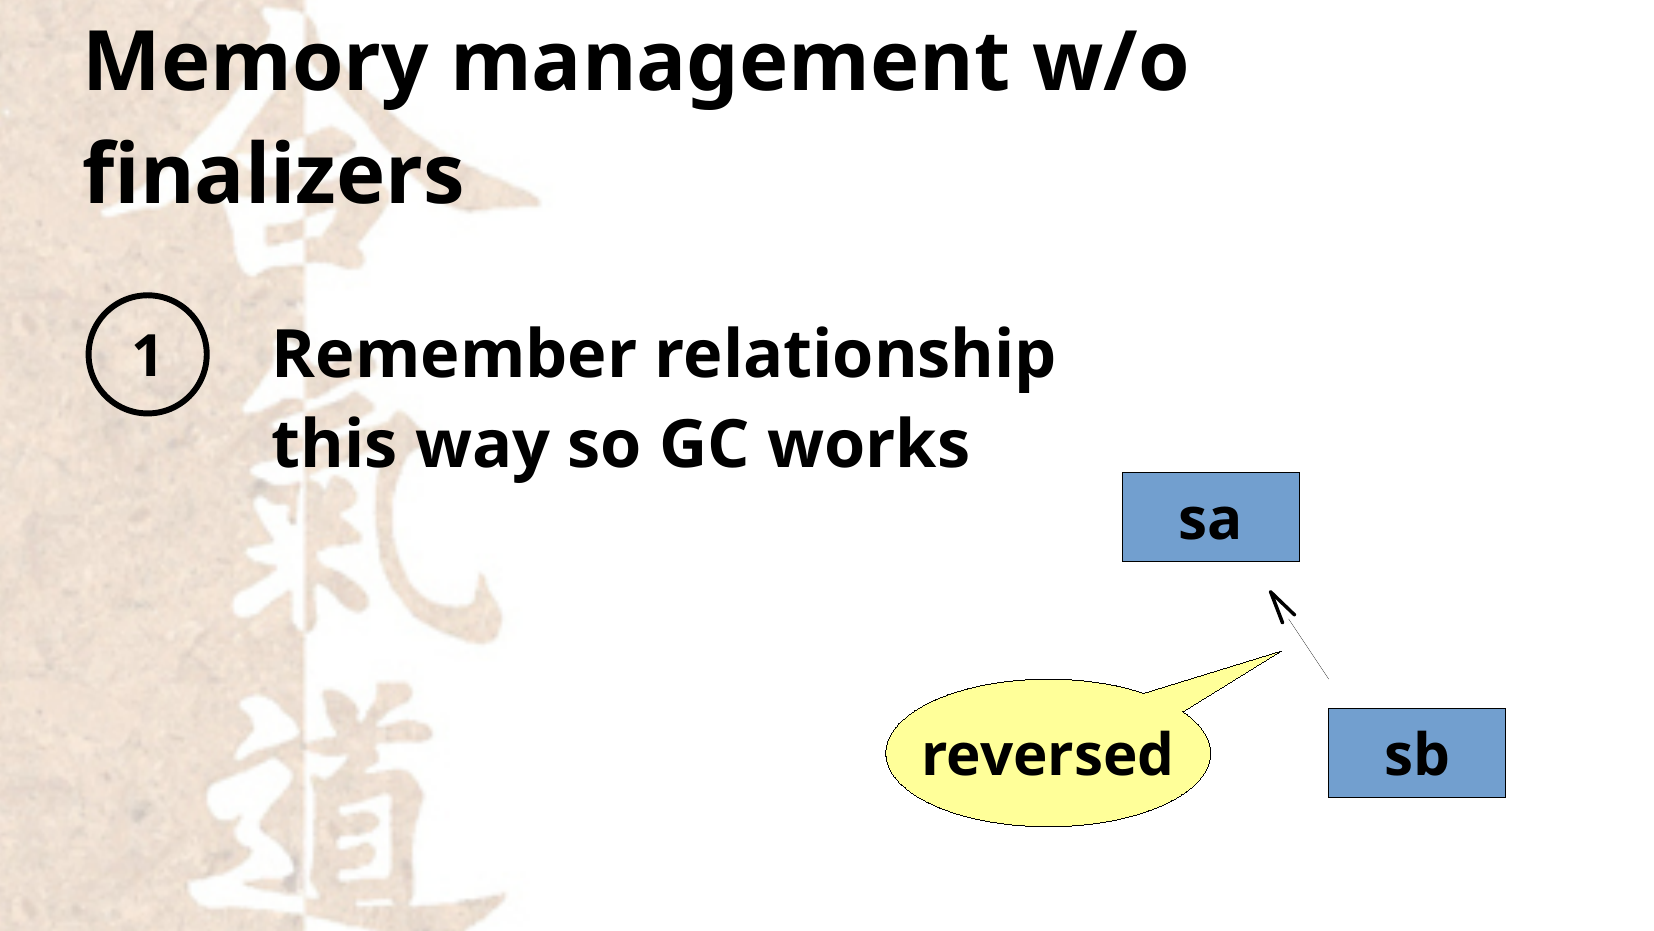

# Memory management w/o finalizers
1
Remember relationship
this way so GC works
sa
reversed
sb